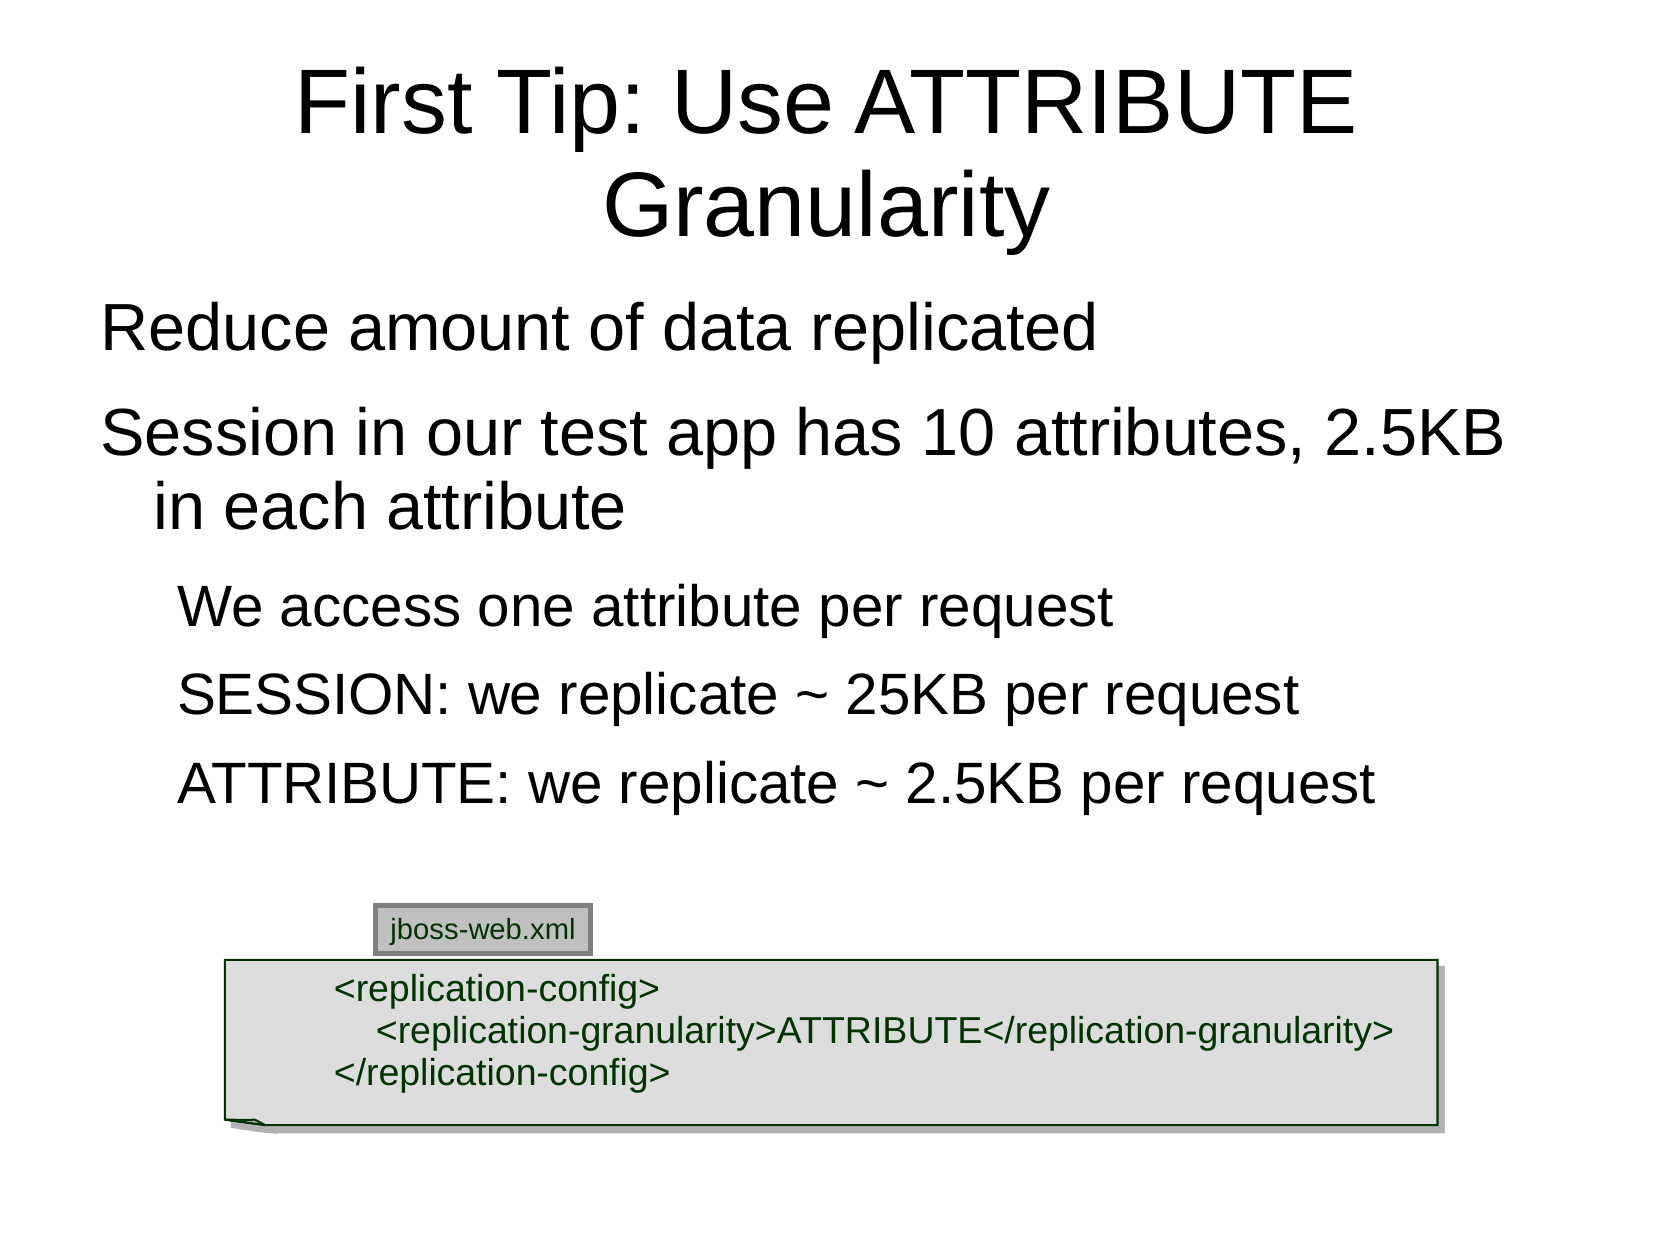

# First Tip: Use ATTRIBUTE Granularity
Reduce amount of data replicated
Session in our test app has 10 attributes, 2.5KB in each attribute
We access one attribute per request
SESSION: we replicate ~ 25KB per request
ATTRIBUTE: we replicate ~ 2.5KB per request
jboss-web.xml
<replication-config>
 <replication-granularity>ATTRIBUTE</replication-granularity>
</replication-config>